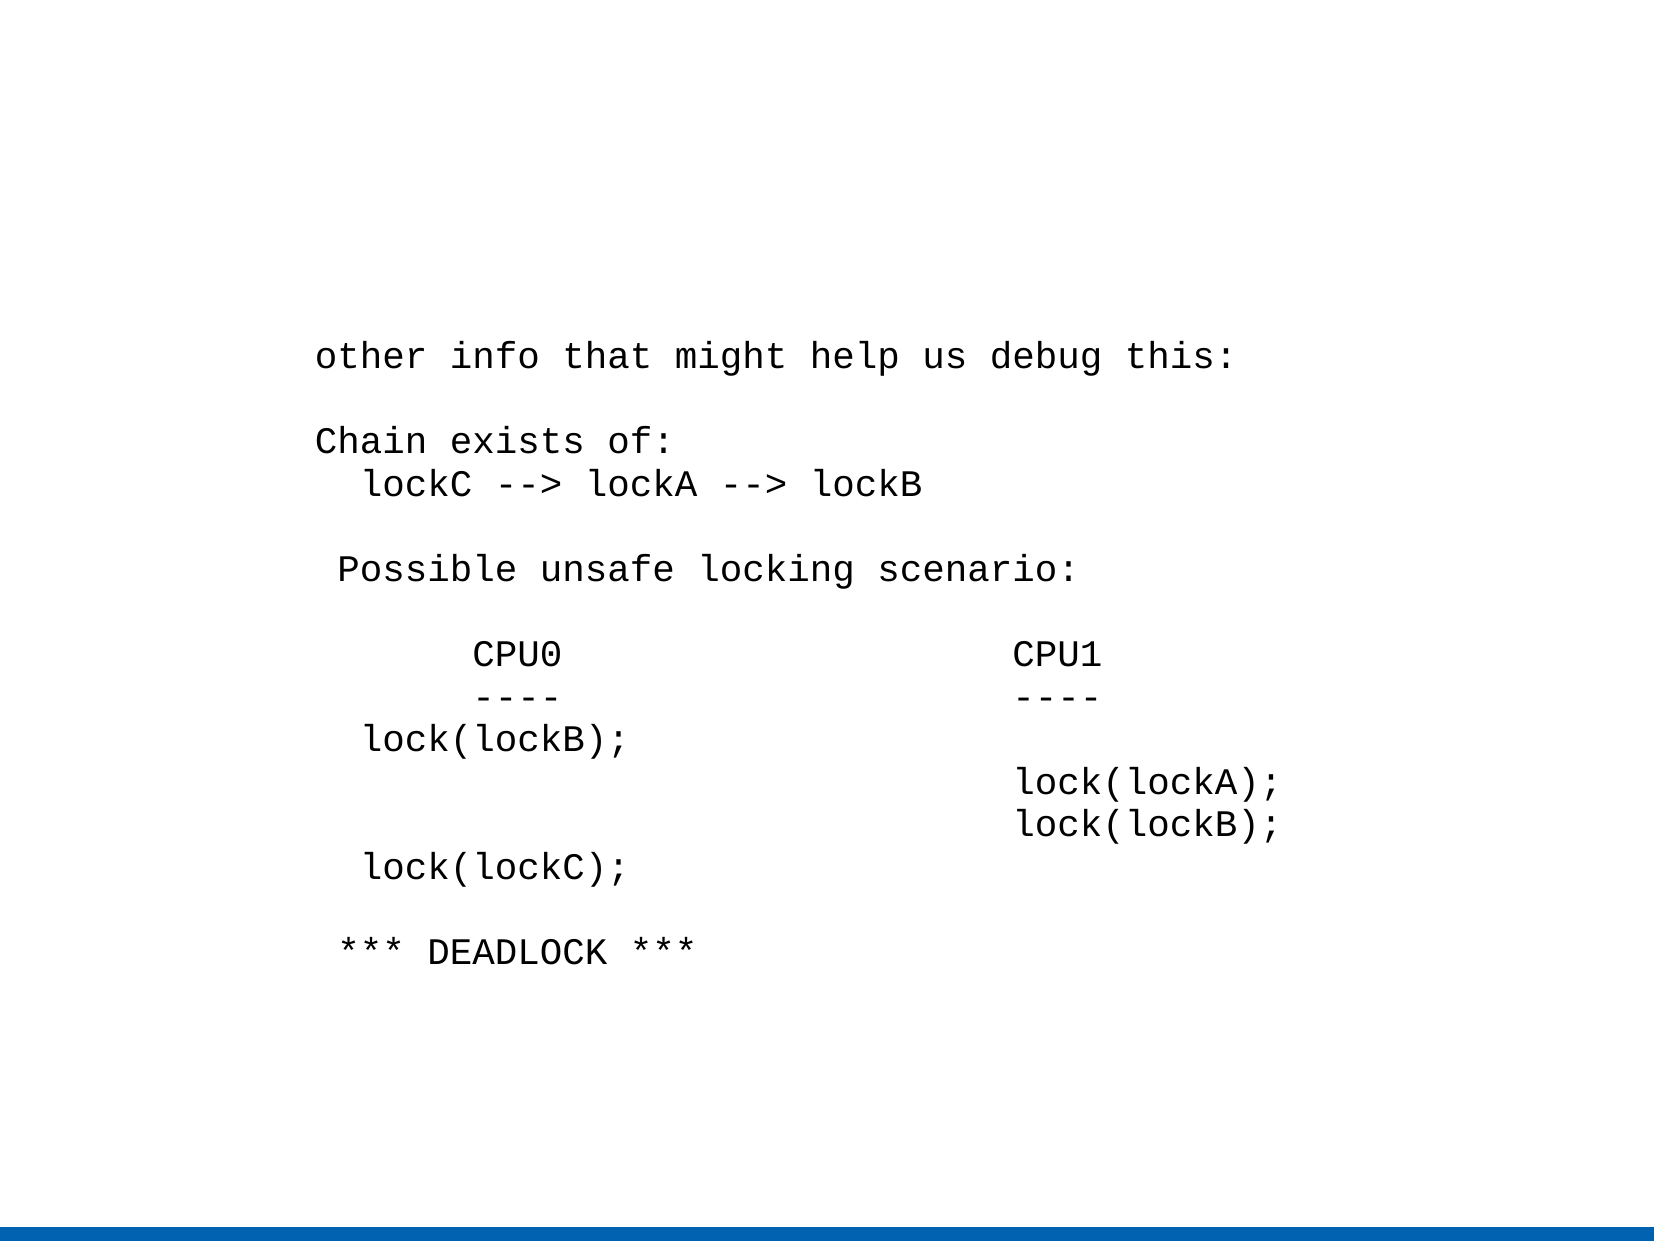

other info that might help us debug this:
Chain exists of:
 lockC --> lockA --> lockB
 Possible unsafe locking scenario:
 CPU0 CPU1
 ---- ----
 lock(lockB);
 lock(lockA);
 lock(lockB);
 lock(lockC);
 *** DEADLOCK ***